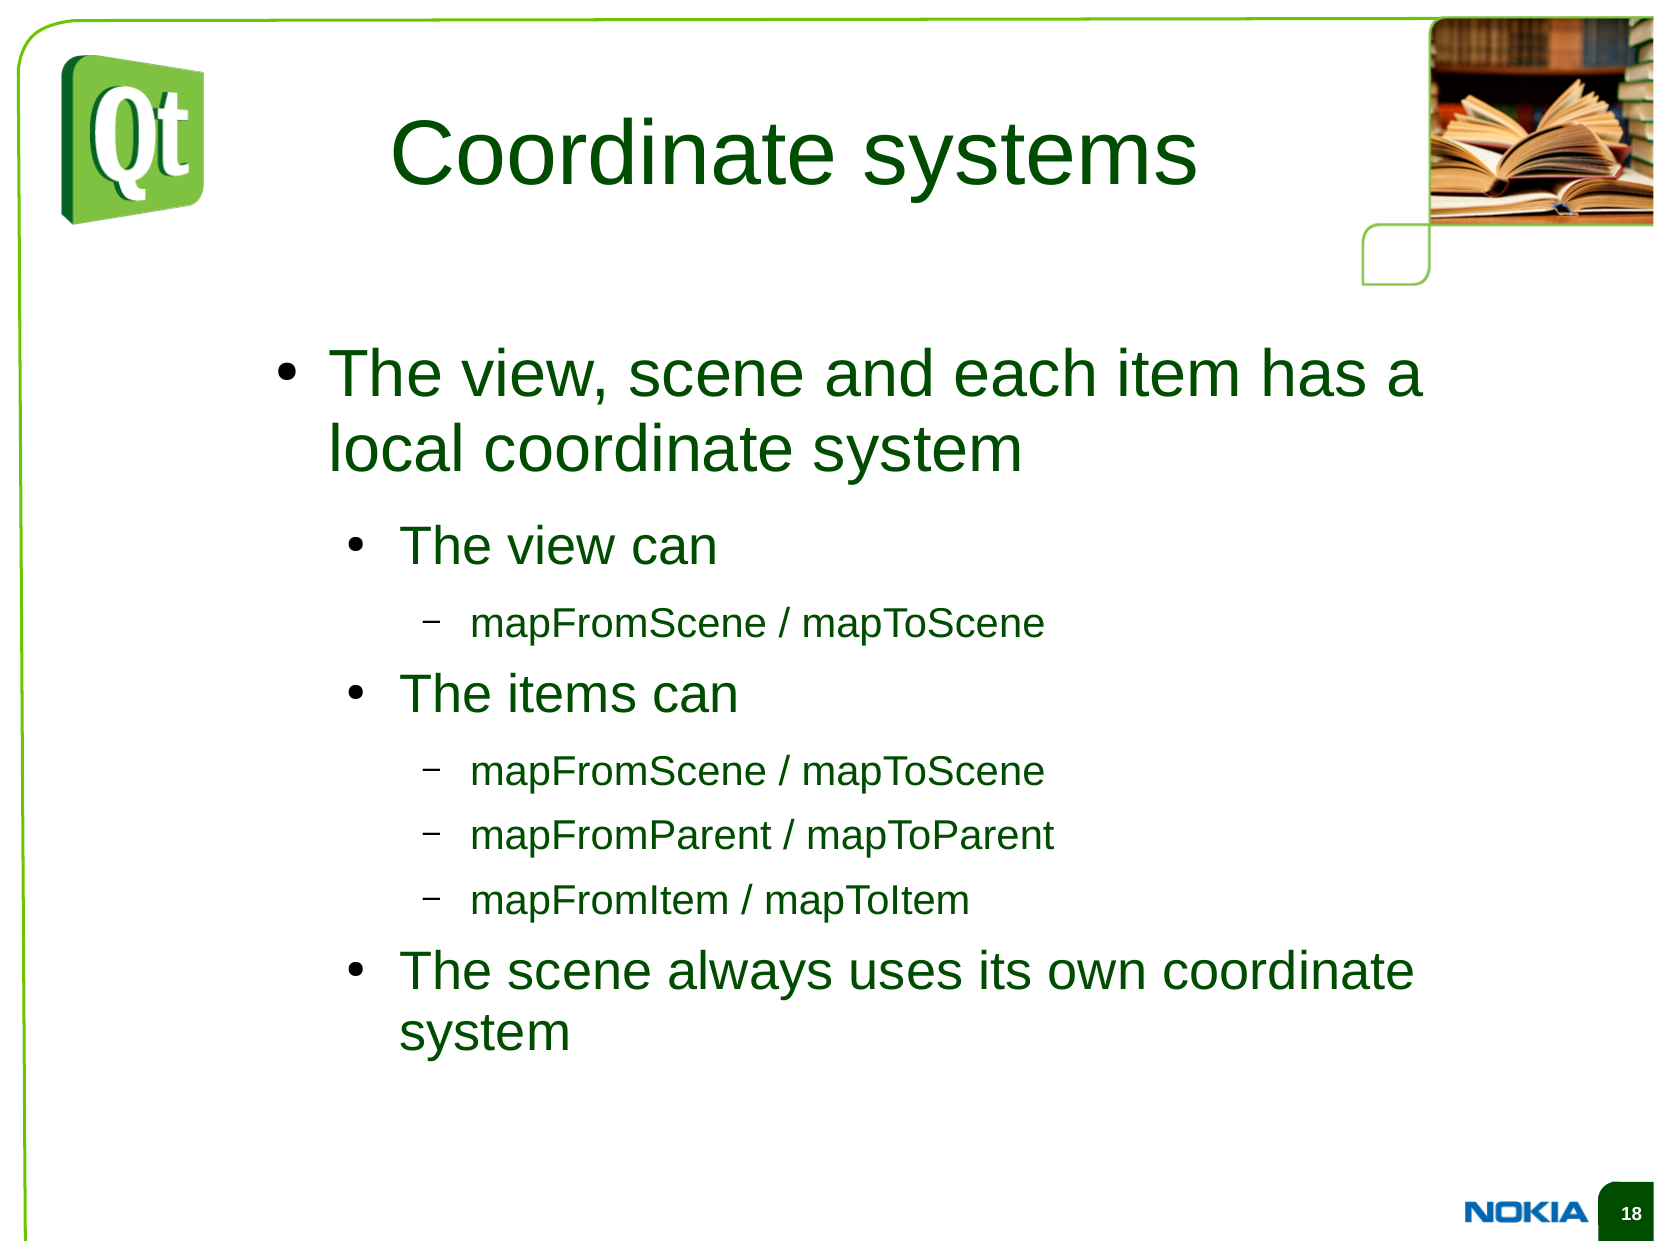

# Coordinate systems
The view, scene and each item has a local coordinate system
The view can
mapFromScene / mapToScene
The items can
mapFromScene / mapToScene
mapFromParent / mapToParent
mapFromItem / mapToItem
The scene always uses its own coordinate system